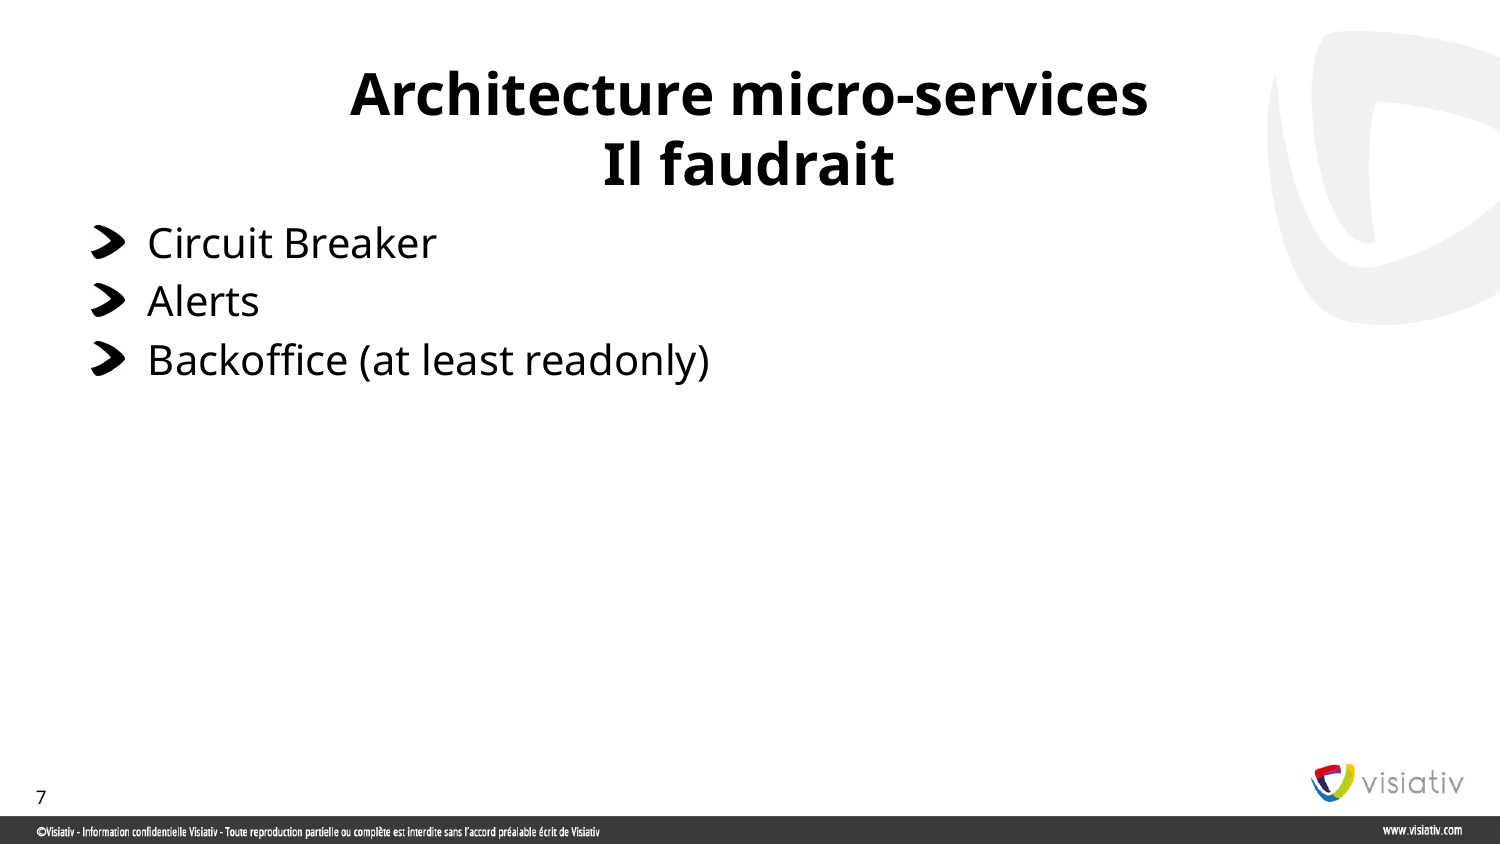

Architecture micro-services
Il faudrait
# Circuit Breaker
Alerts
Backoffice (at least readonly)